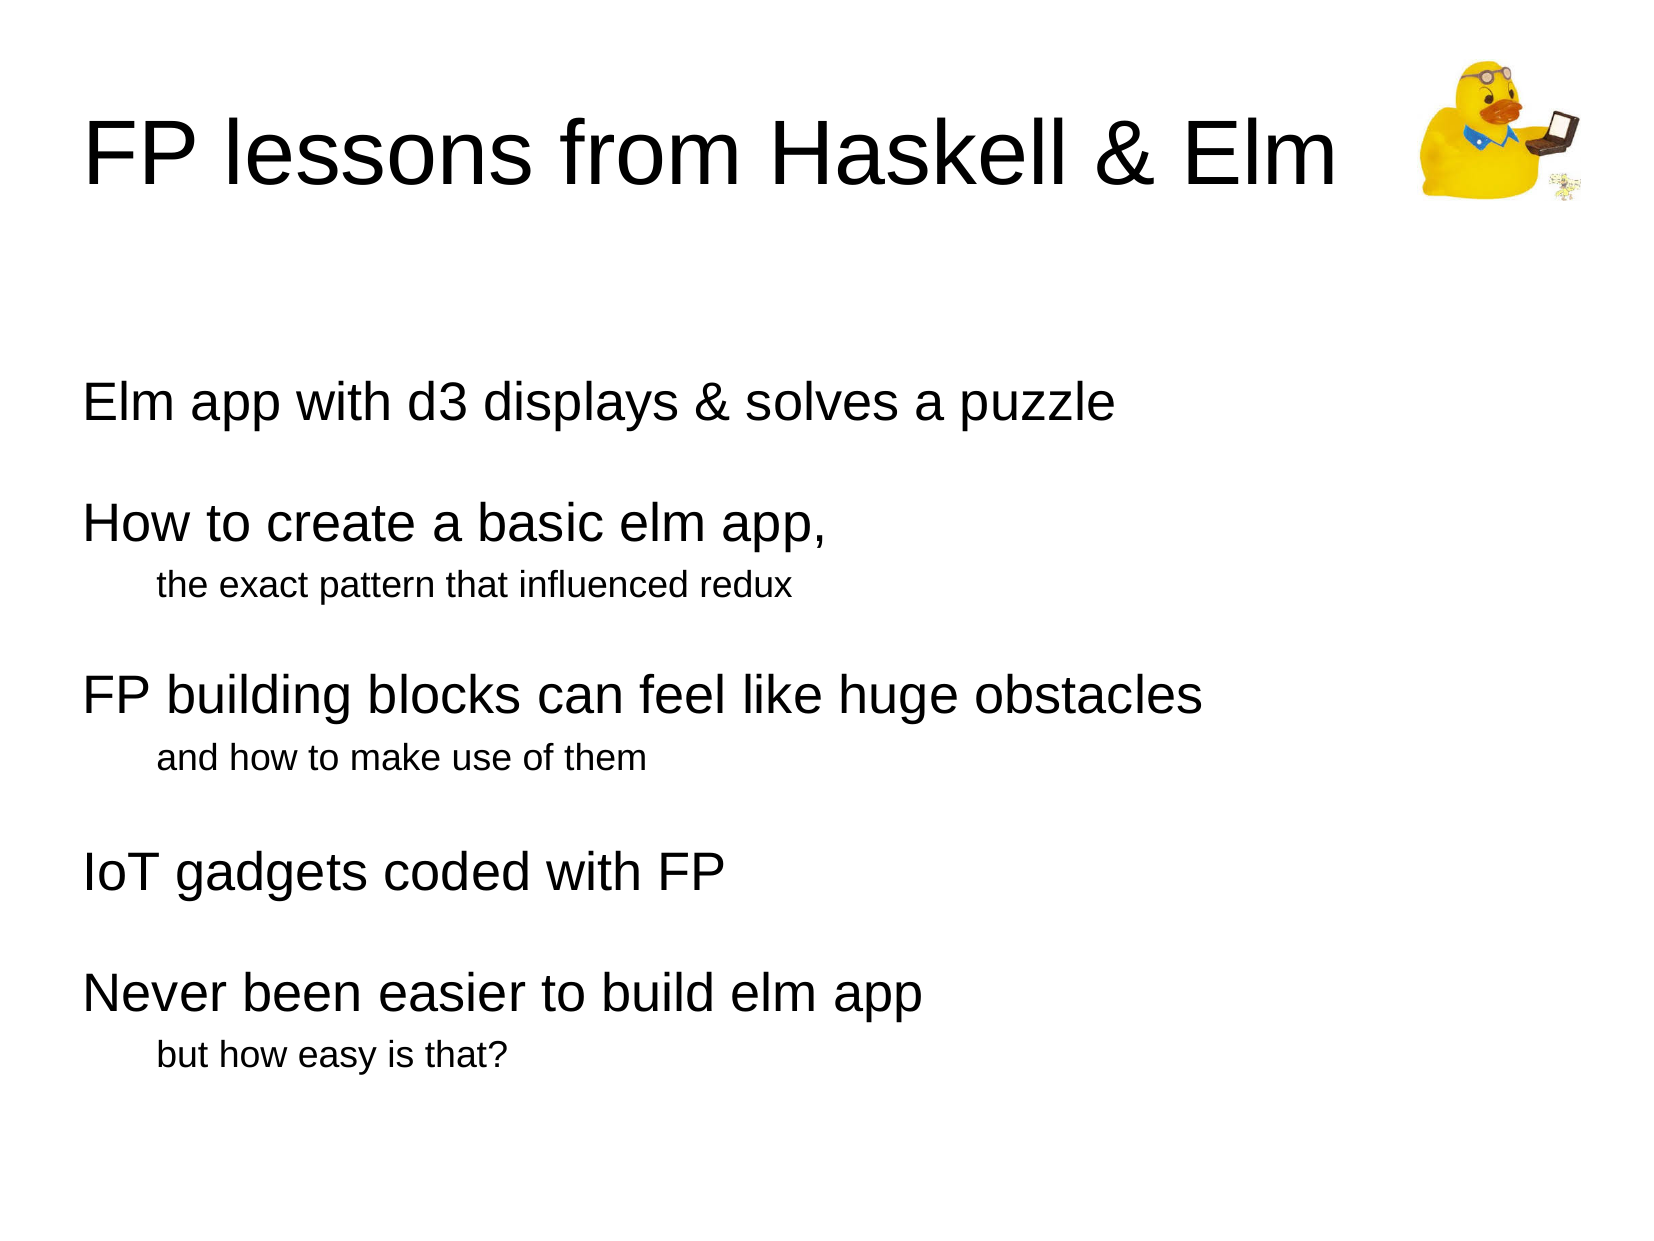

# FP lessons from Haskell & Elm
Elm app with d3 displays & solves a puzzle
How to create a basic elm app,
	the exact pattern that influenced redux
FP building blocks can feel like huge obstacles
	and how to make use of them
IoT gadgets coded with FP
Never been easier to build elm app
	but how easy is that?